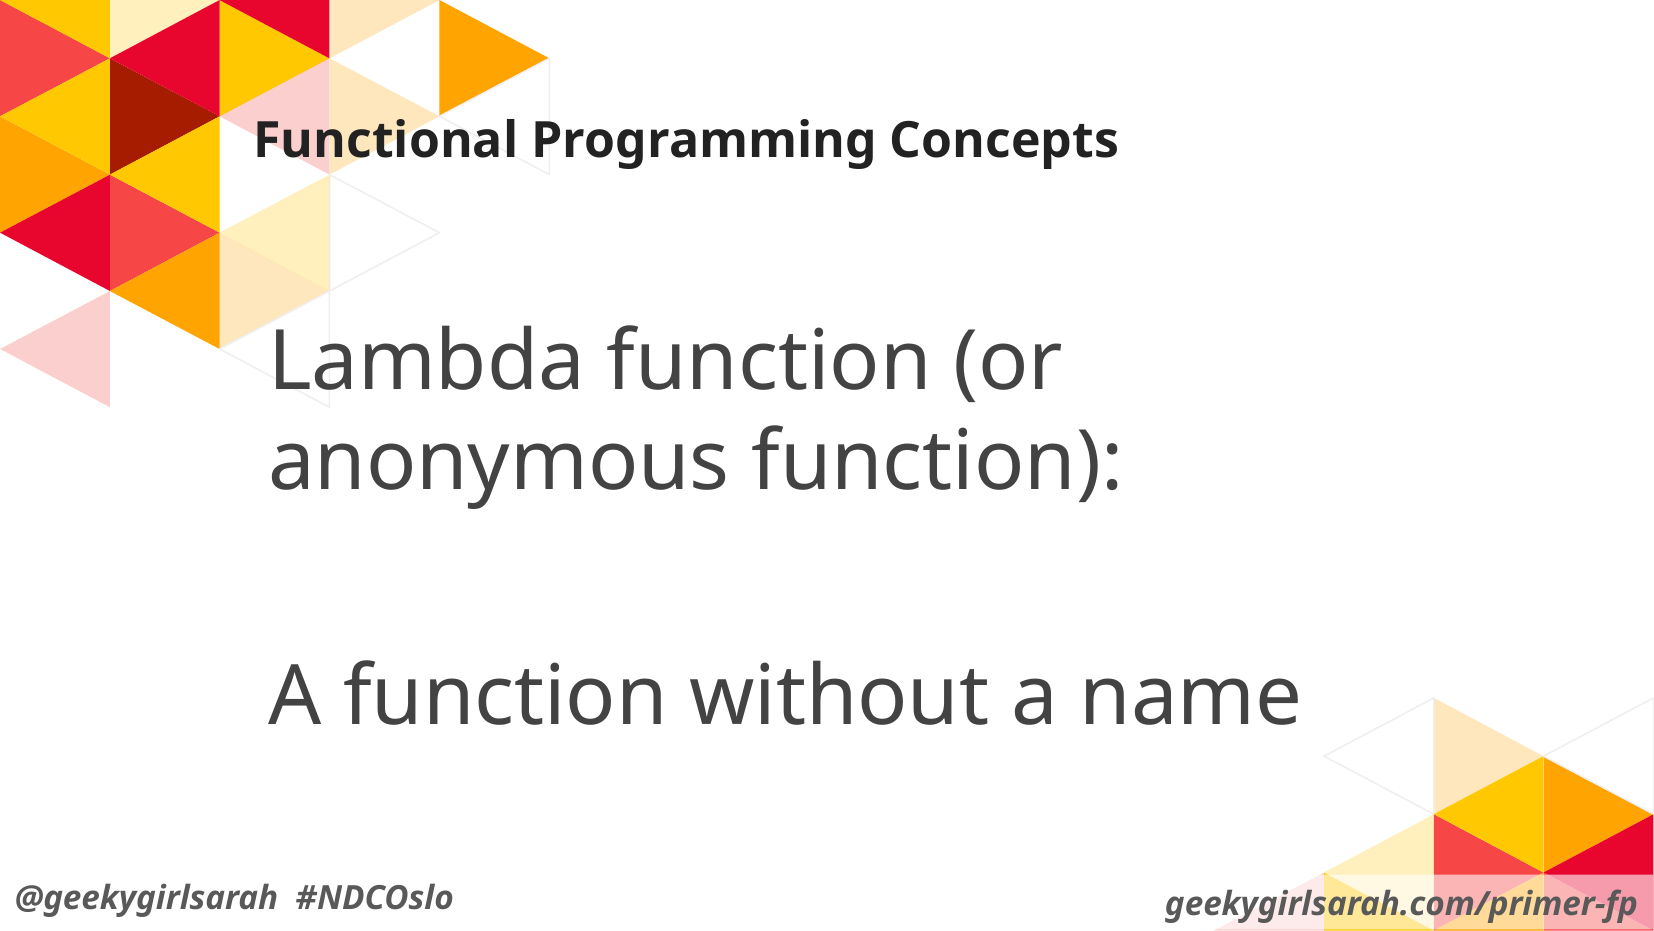

# Functional Programming Concepts
Lambda function (or anonymous function):
A function without a name